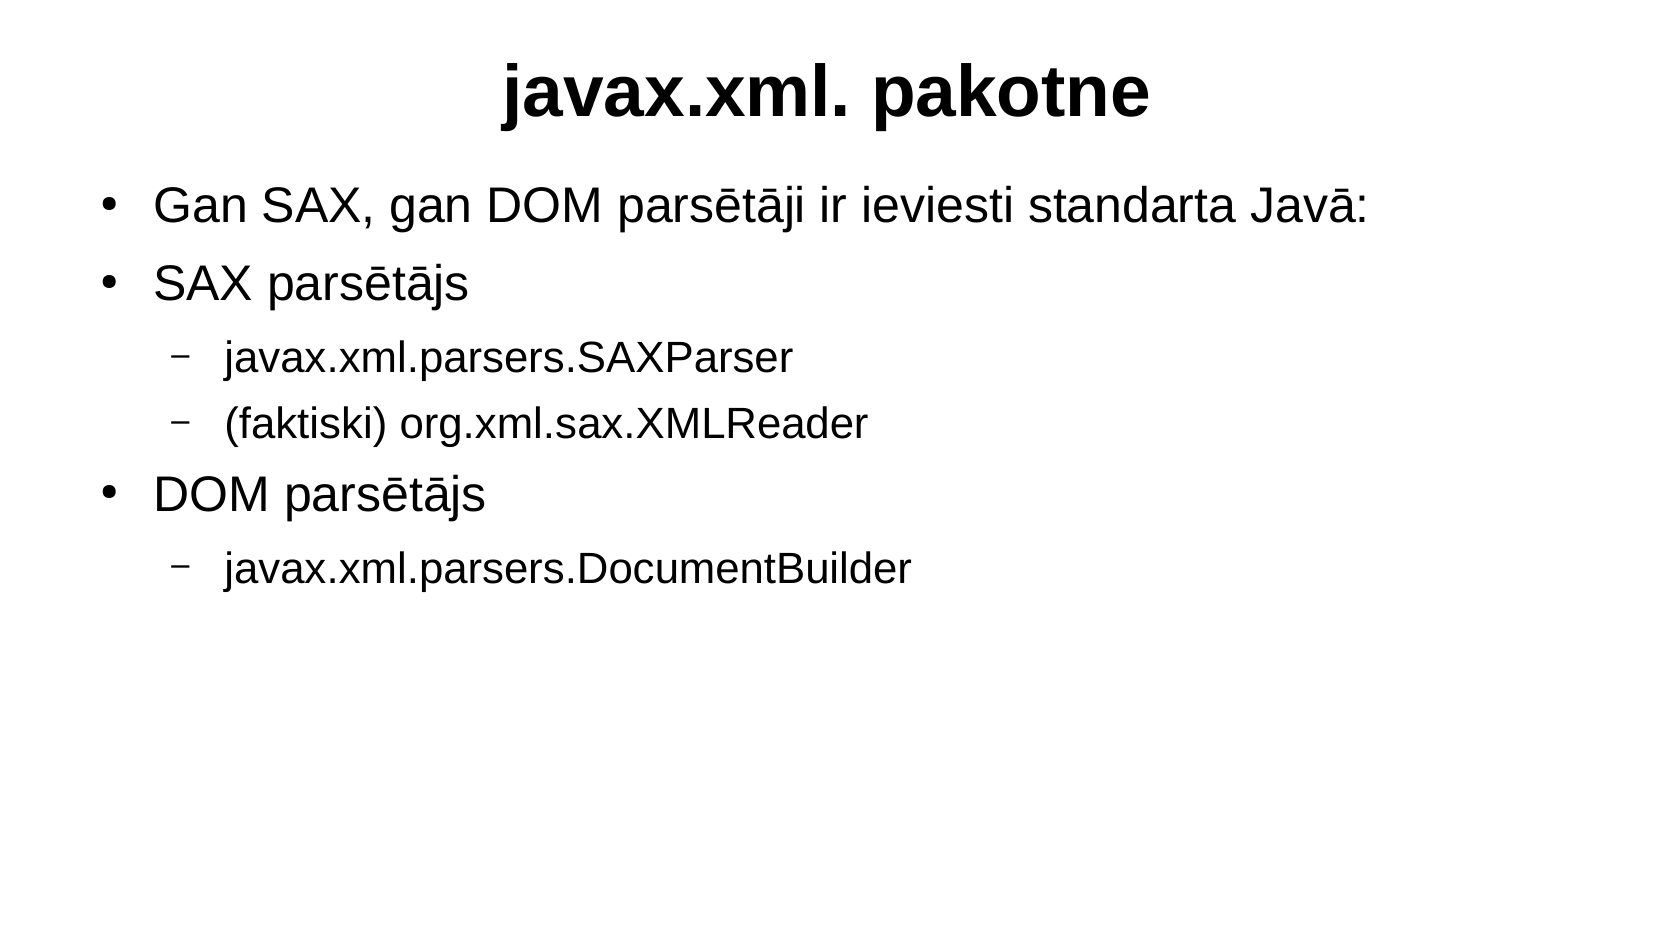

# javax.xml. pakotne
Gan SAX, gan DOM parsētāji ir ieviesti standarta Javā:
SAX parsētājs
javax.xml.parsers.SAXParser
(faktiski) org.xml.sax.XMLReader
DOM parsētājs
javax.xml.parsers.DocumentBuilder